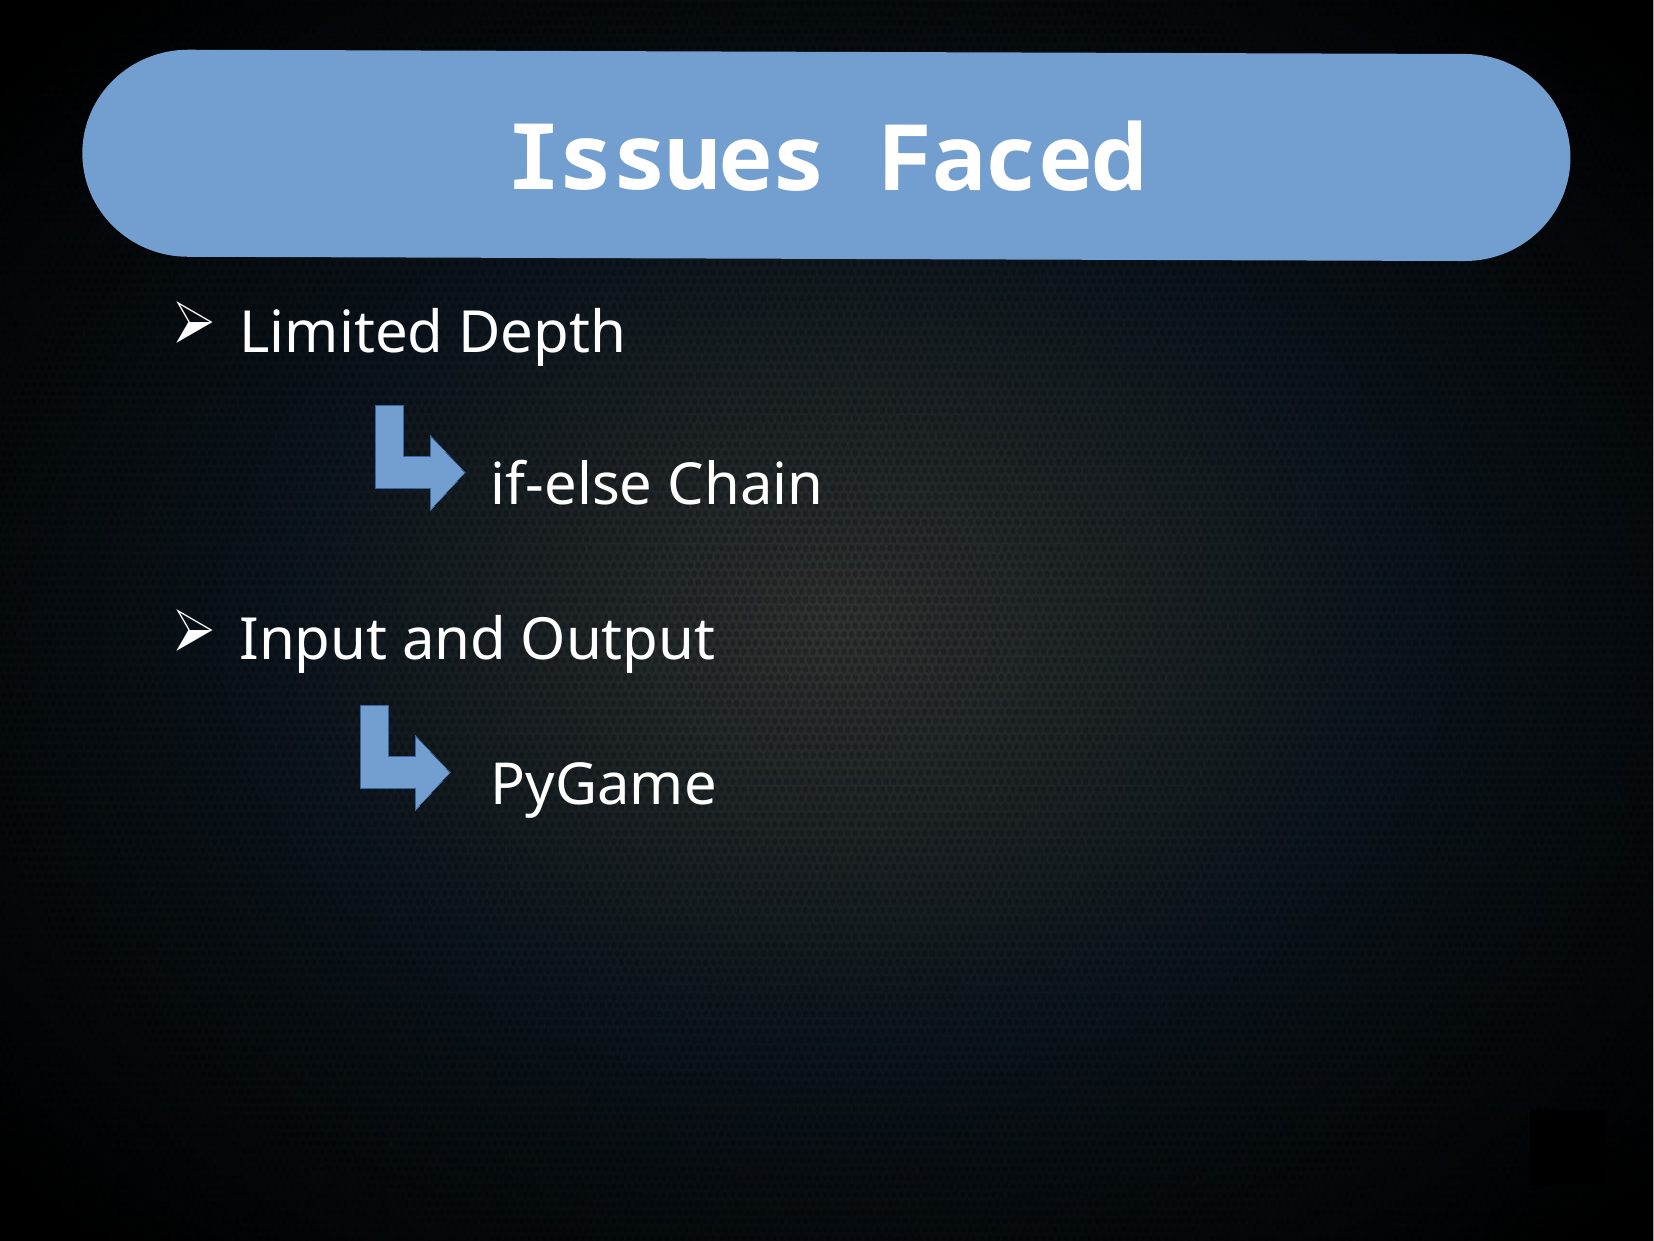

# Issues Faced
 Limited Depth
 Input and Output
if-else Chain
PyGame
5